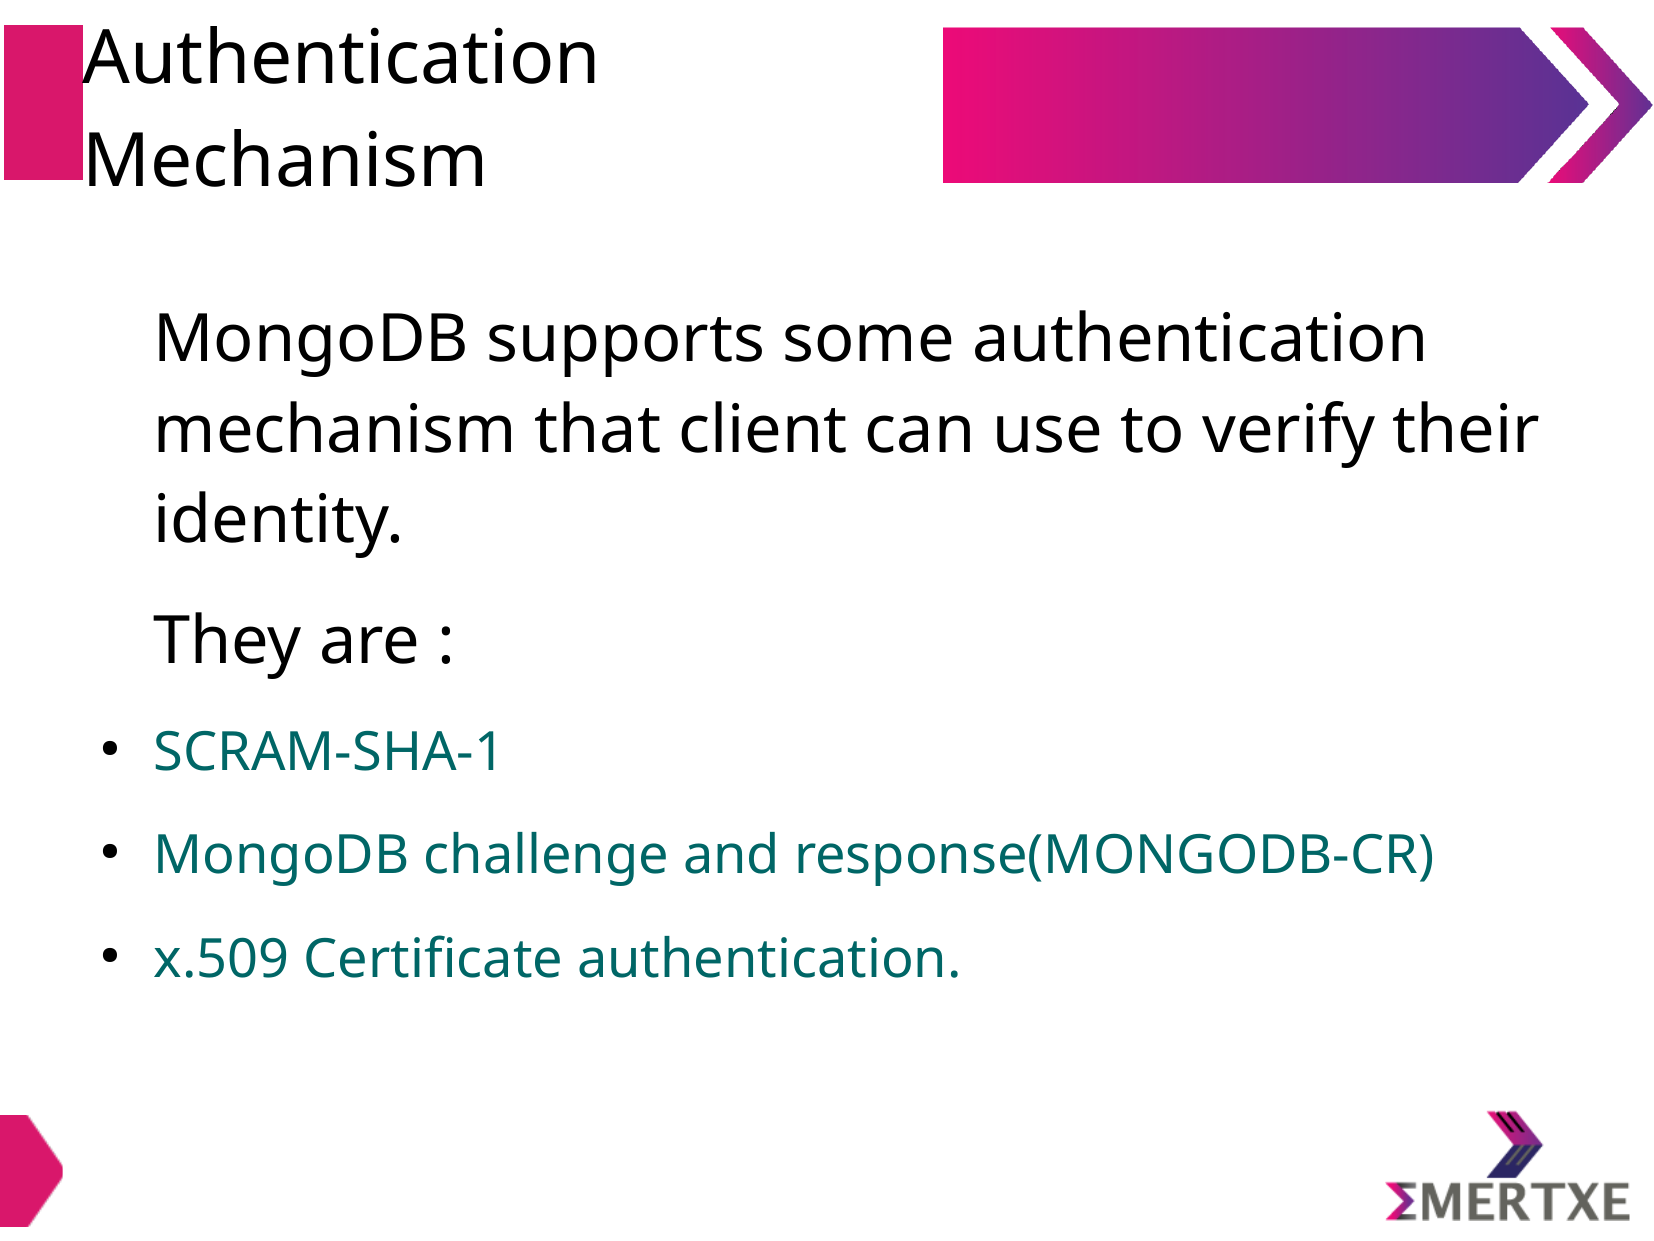

# Authentication Mechanism
MongoDB supports some authentication mechanism that client can use to verify their identity.
They are :
SCRAM-SHA-1
MongoDB challenge and response(MONGODB-CR)
x.509 Certificate authentication.